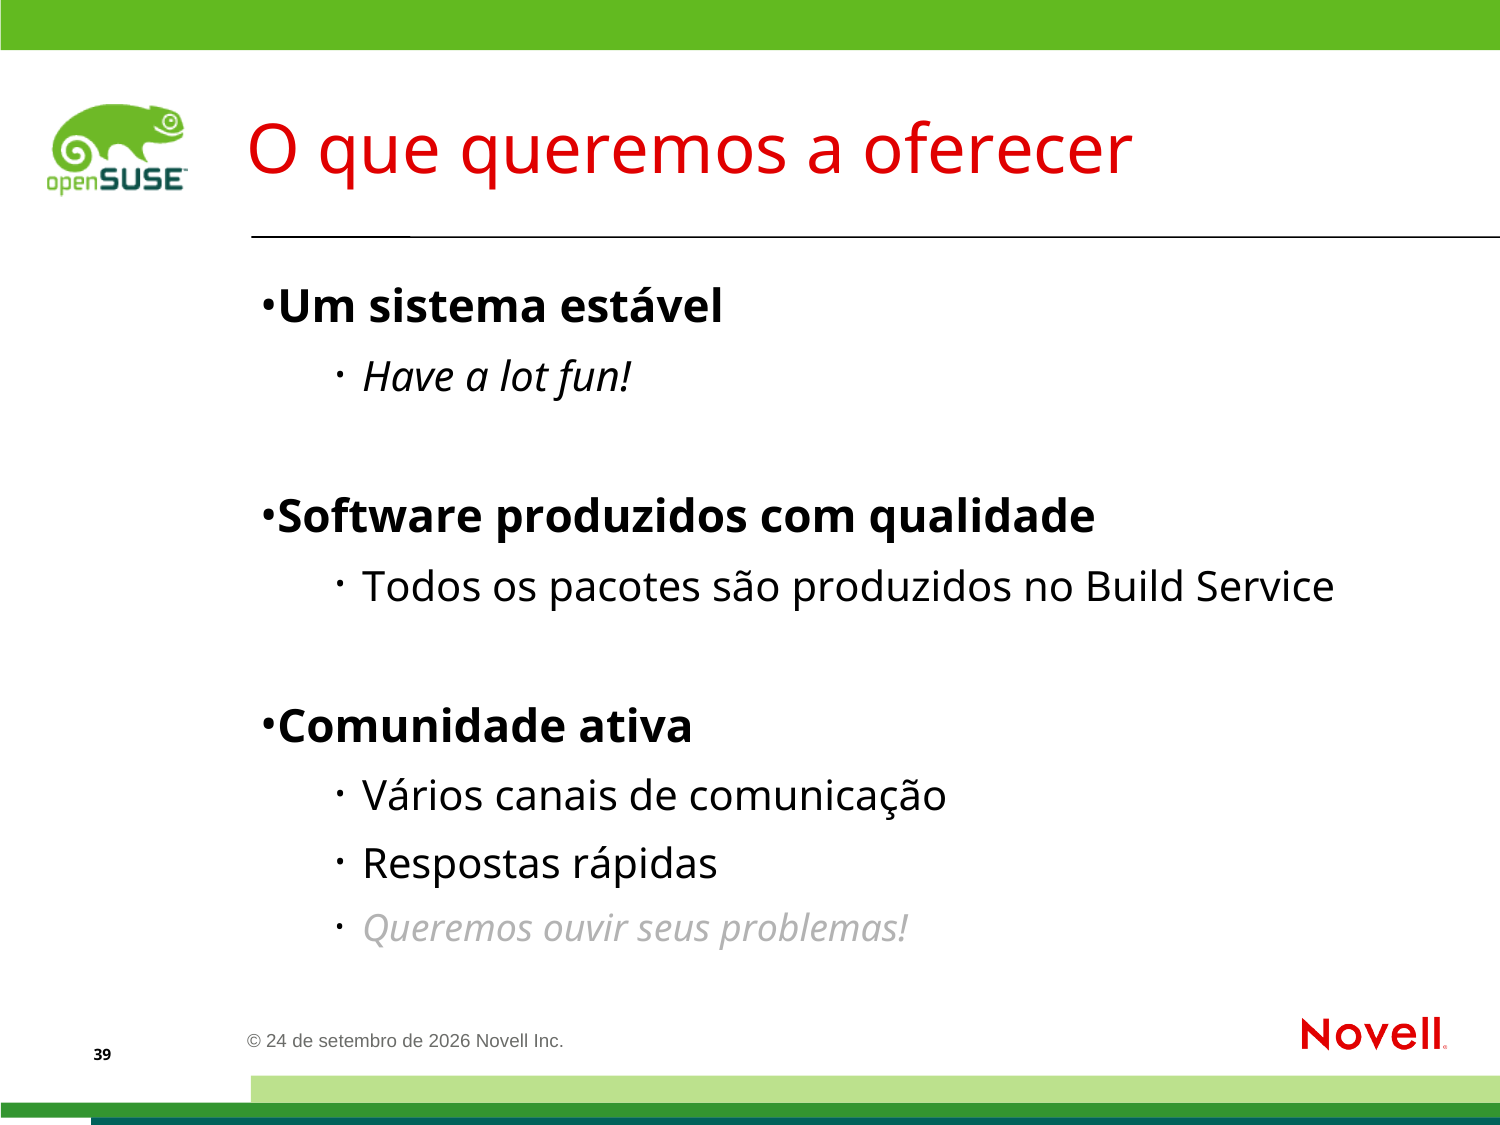

# O que queremos a oferecer
Um sistema estável
Have a lot fun!
Software produzidos com qualidade
Todos os pacotes são produzidos no Build Service
Comunidade ativa
Vários canais de comunicação
Respostas rápidas
Queremos ouvir seus problemas!